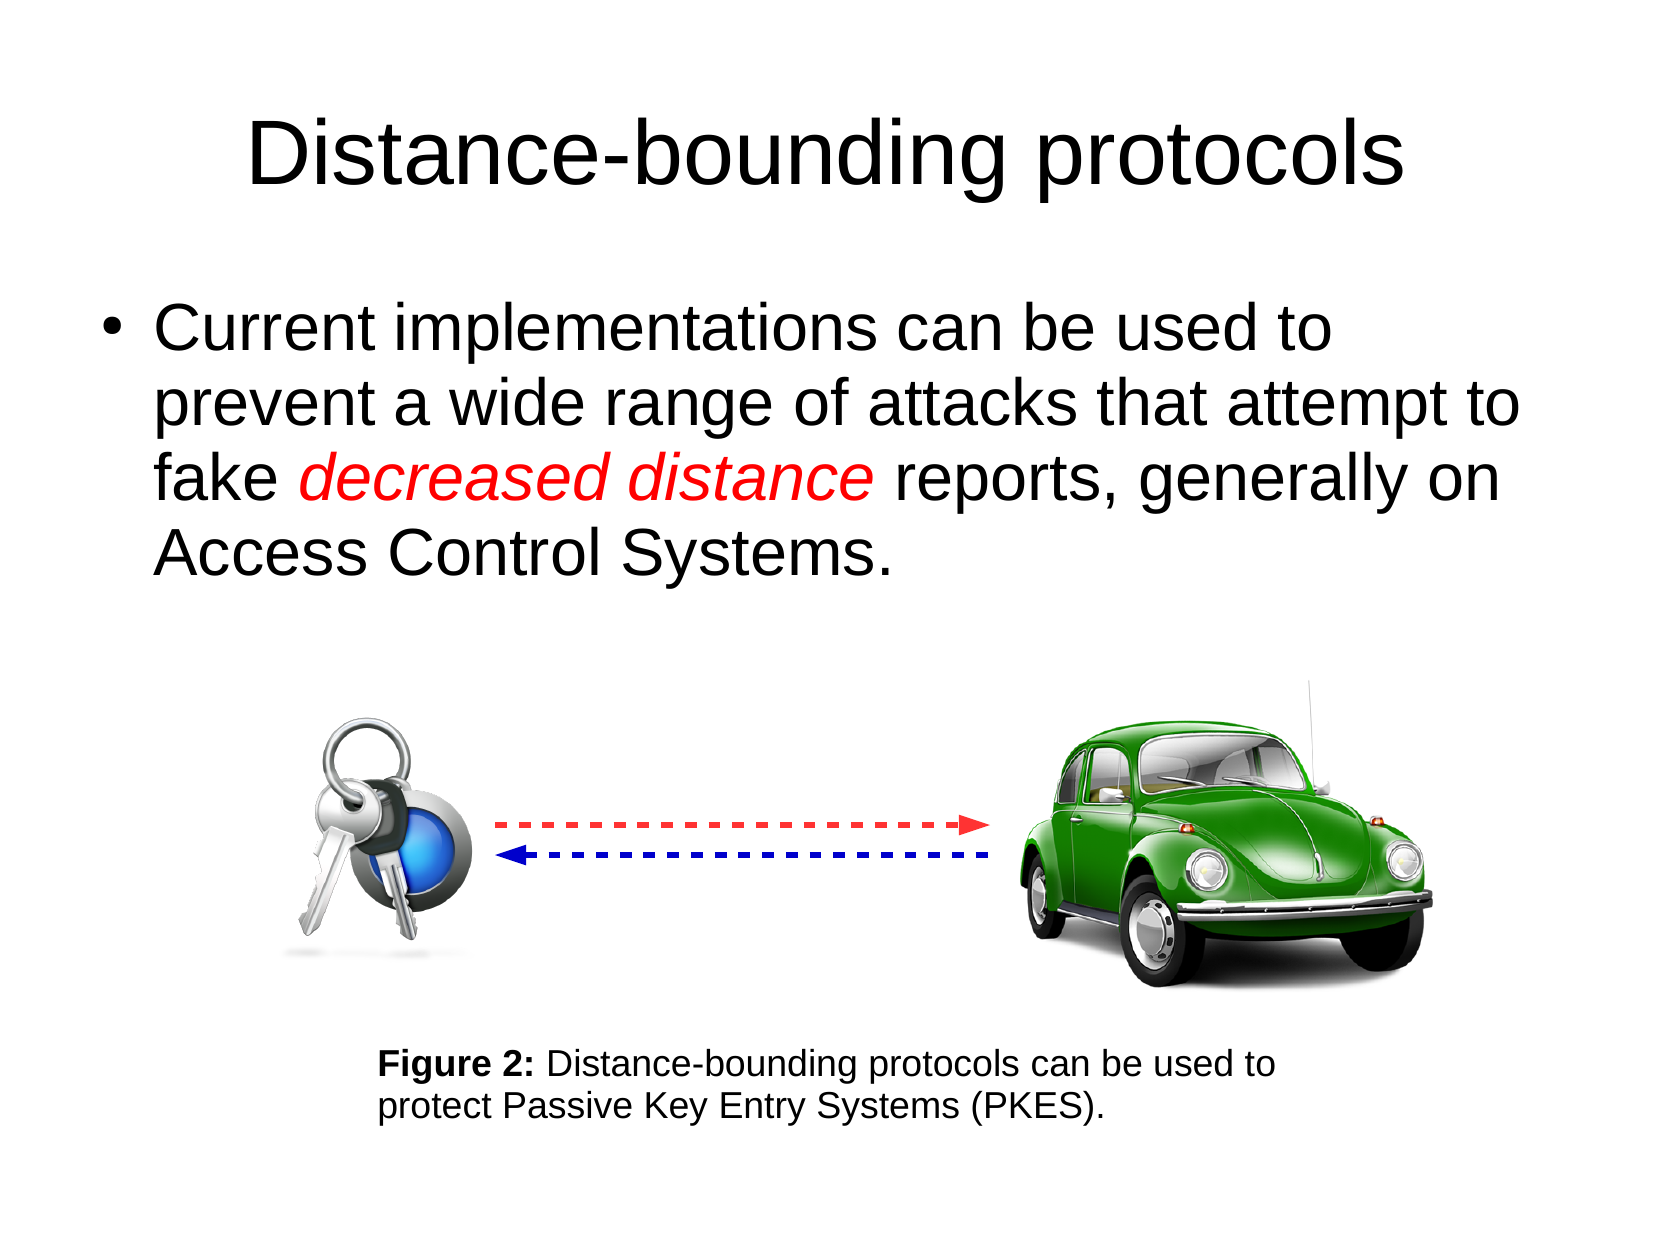

Distance-bounding protocols
# Current implementations can be used to prevent a wide range of attacks that attempt to fake decreased distance reports, generally on Access Control Systems.
Figure 2: Distance-bounding protocols can be used to protect Passive Key Entry Systems (PKES).